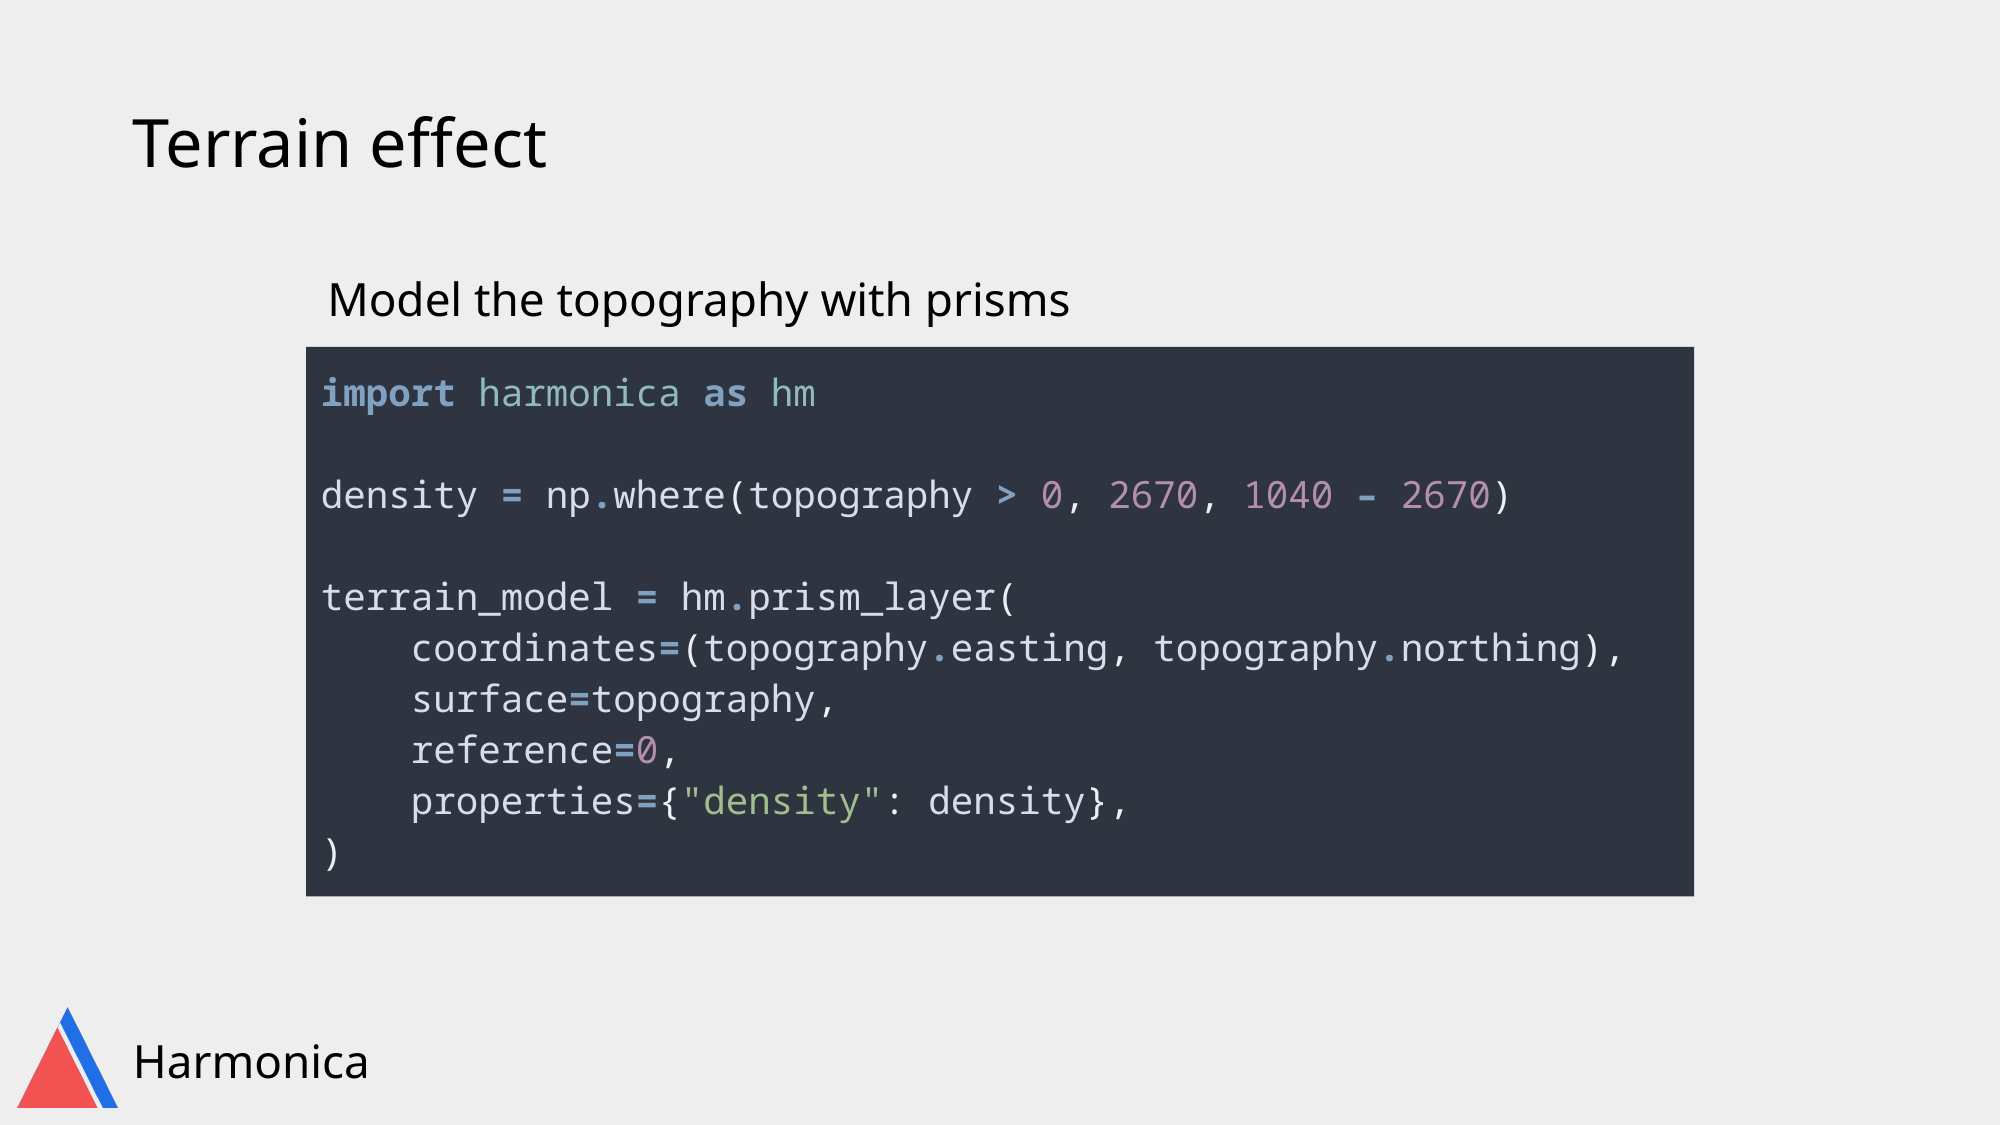

Terrain effect
Model the topography with prisms
import harmonica as hm
density = np.where(topography > 0, 2670, 1040 – 2670)
terrain_model = hm.prism_layer(
 coordinates=(topography.easting, topography.northing),
 surface=topography,
 reference=0,
 properties={"density": density},
)
Harmonica